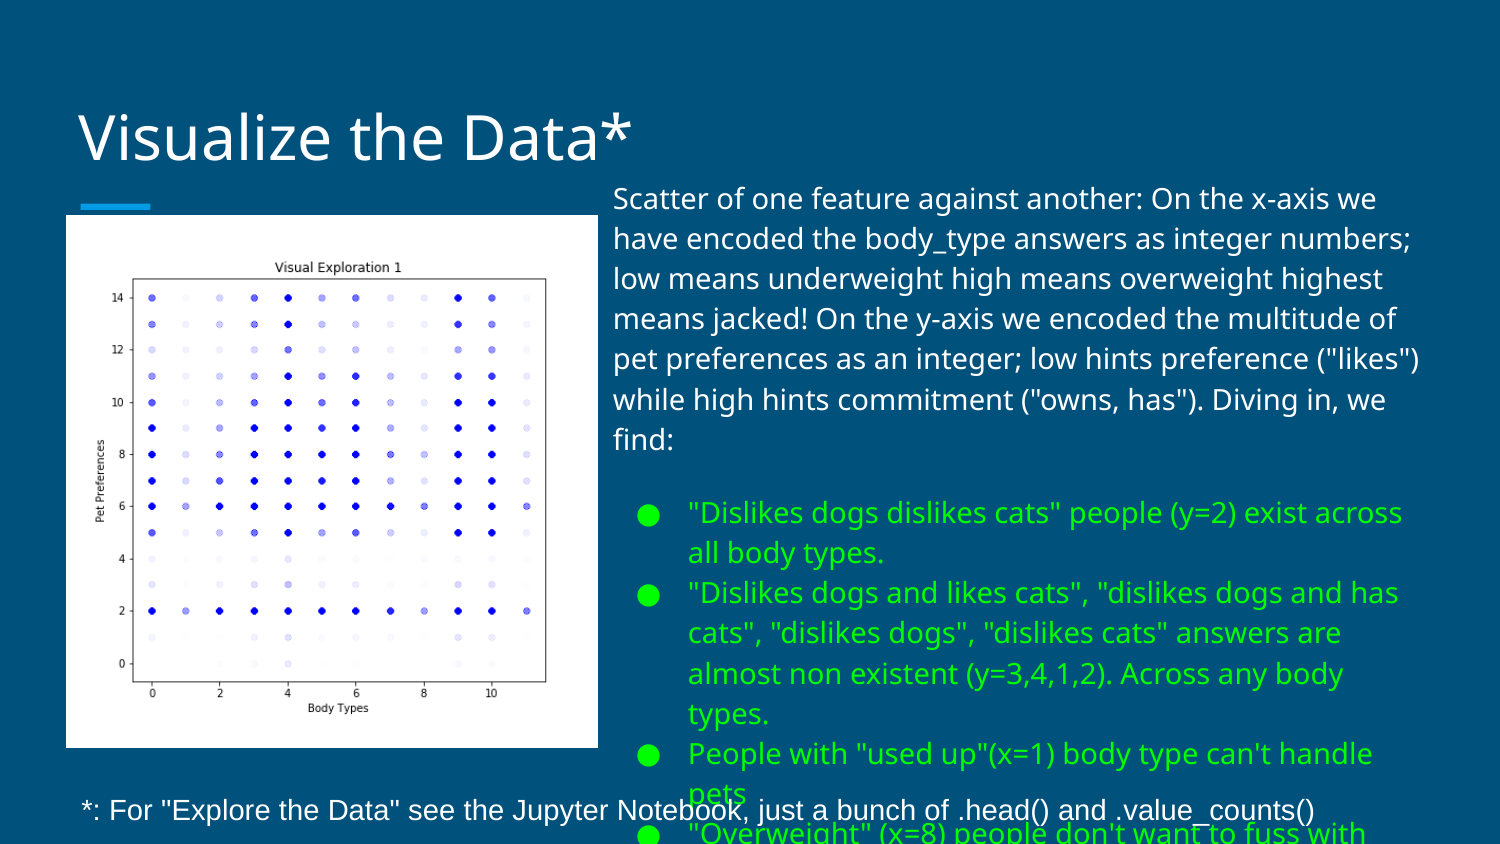

# Visualize the Data*
Scatter of one feature against another: On the x-axis we have encoded the body_type answers as integer numbers; low means underweight high means overweight highest means jacked! On the y-axis we encoded the multitude of pet preferences as an integer; low hints preference ("likes") while high hints commitment ("owns, has"). Diving in, we find:
"Dislikes dogs dislikes cats" people (y=2) exist across all body types.
"Dislikes dogs and likes cats", "dislikes dogs and has cats", "dislikes dogs", "dislikes cats" answers are almost non existent (y=3,4,1,2). Across any body types.
People with "used up"(x=1) body type can't handle pets
"Overweight" (x=8) people don't want to fuss with pets
"Jacked" (x=11)people are too busy at the gym for pets!
*: For "Explore the Data" see the Jupyter Notebook, just a bunch of .head() and .value_counts()